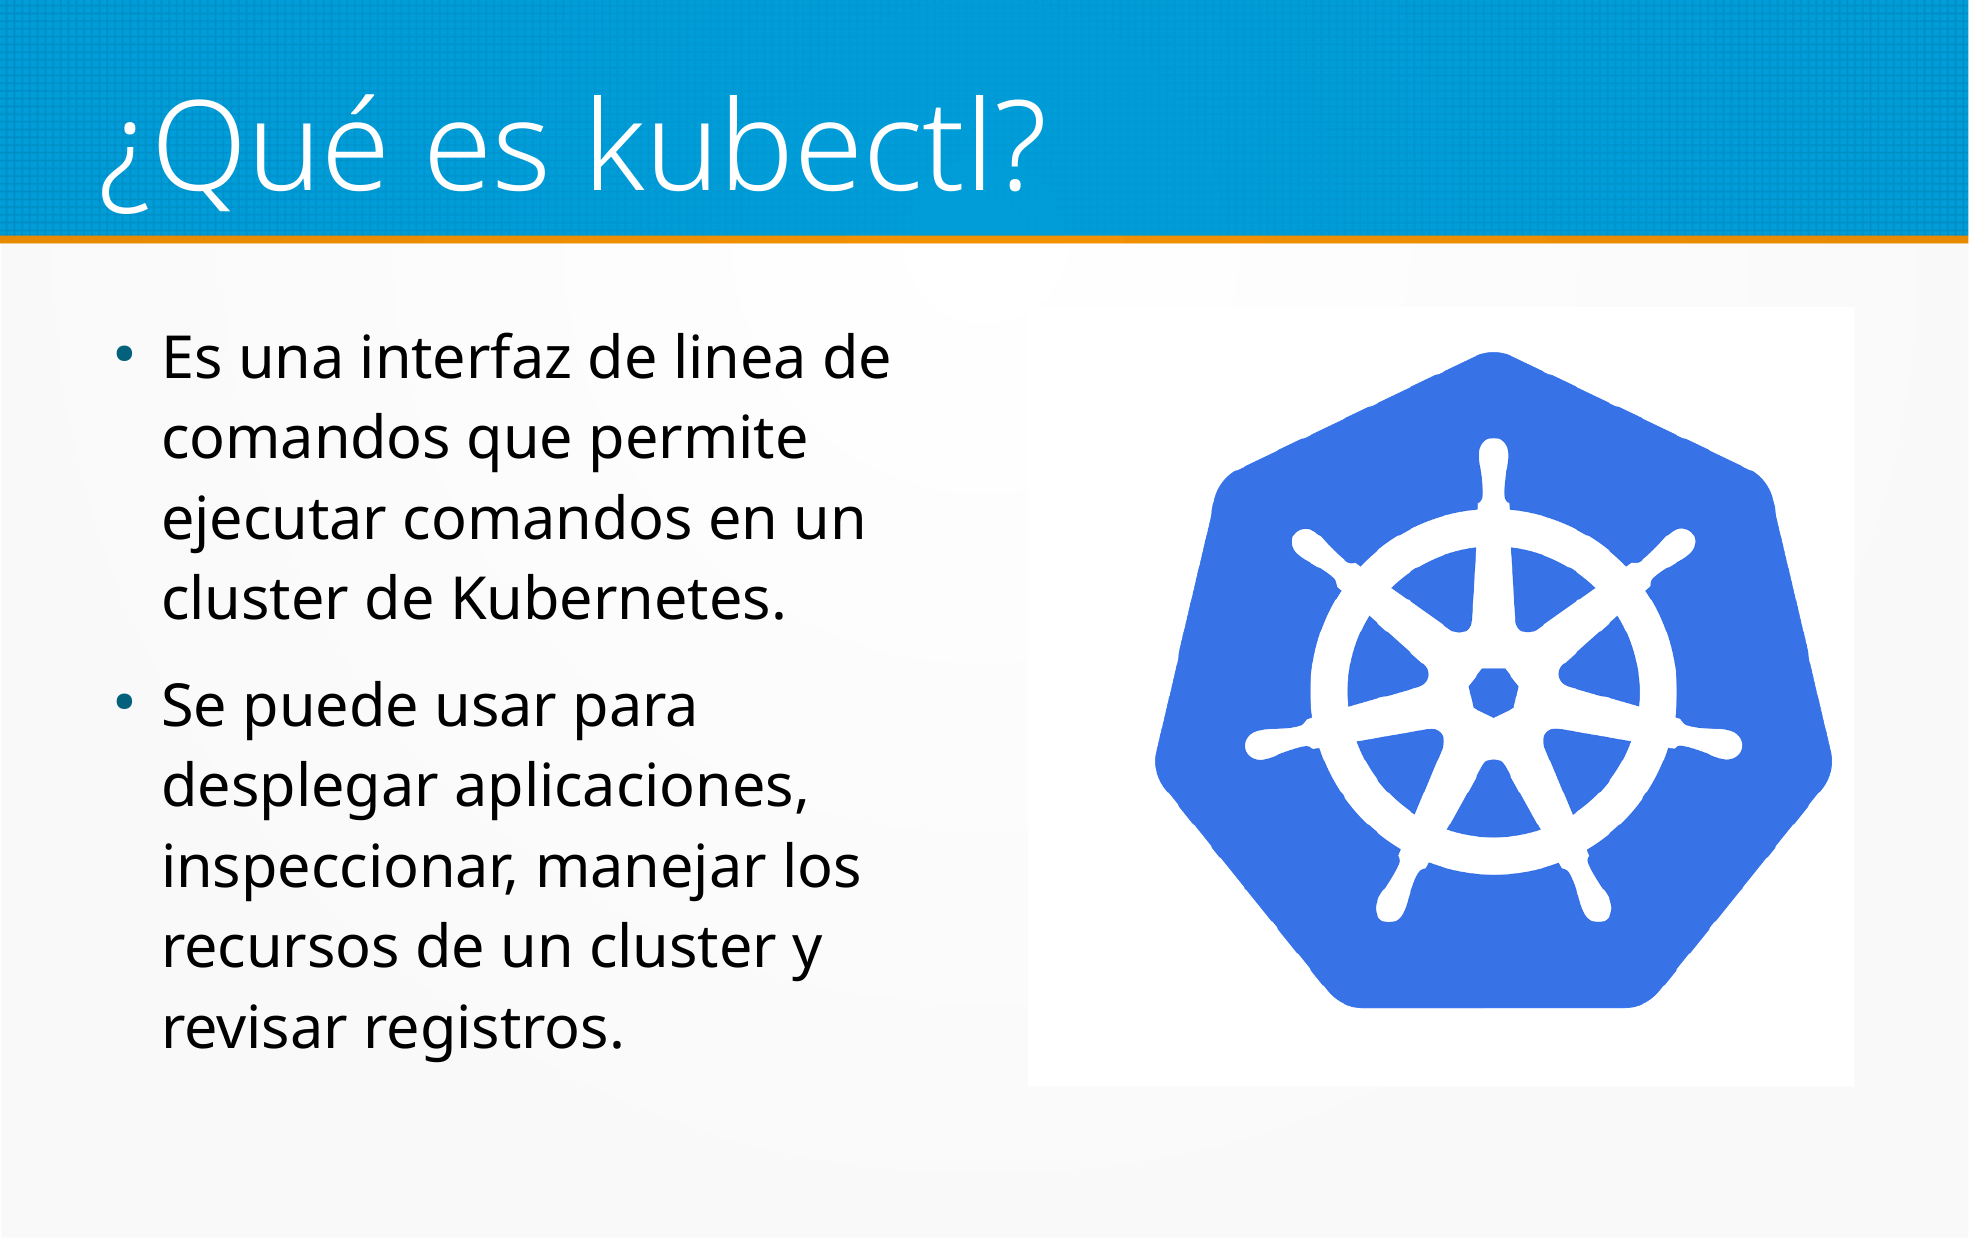

# ¿Qué es kubectl?
Es una interfaz de linea de comandos que permite ejecutar comandos en un cluster de Kubernetes.
Se puede usar para desplegar aplicaciones, inspeccionar, manejar los recursos de un cluster y revisar registros.